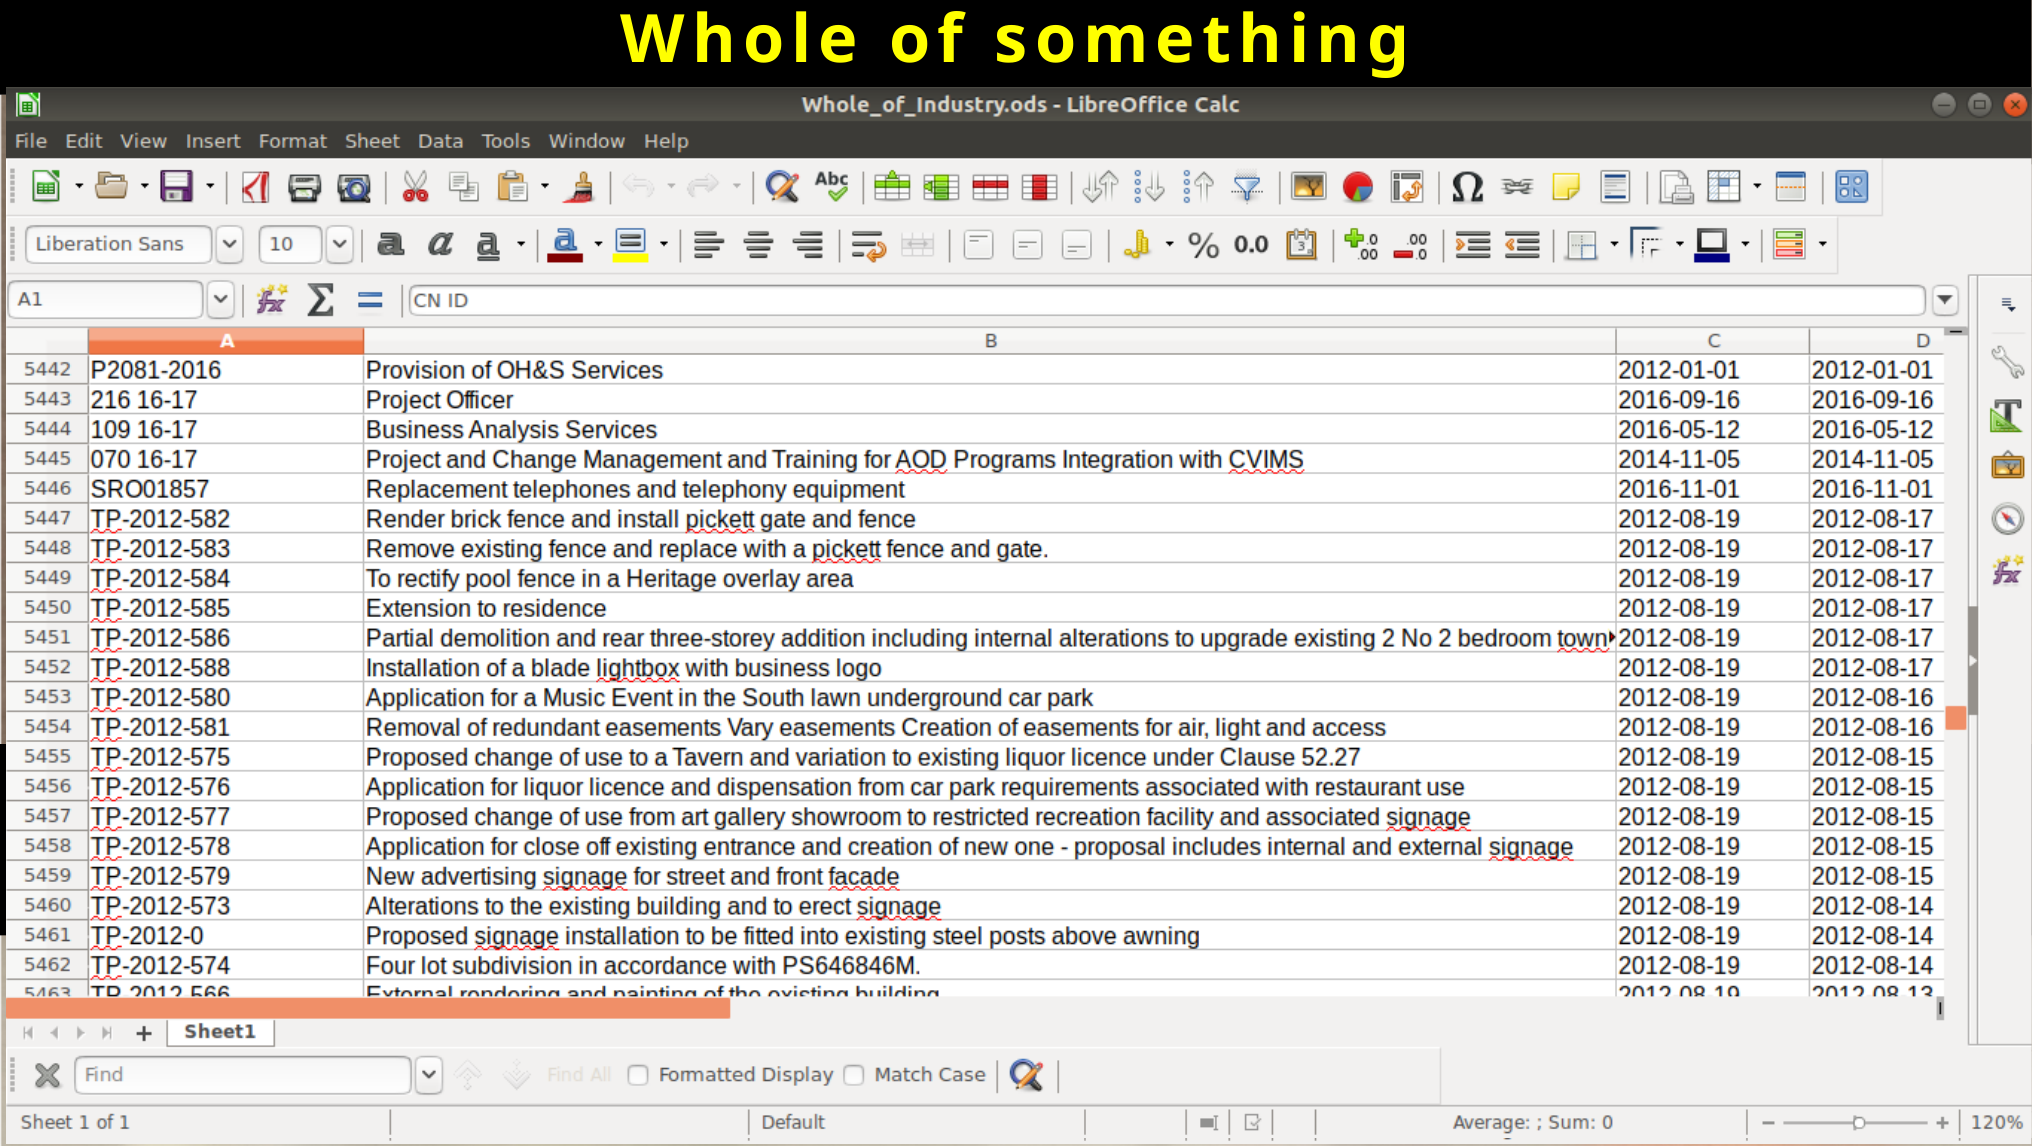

# Whole of something
 Warning:
messy data ahead